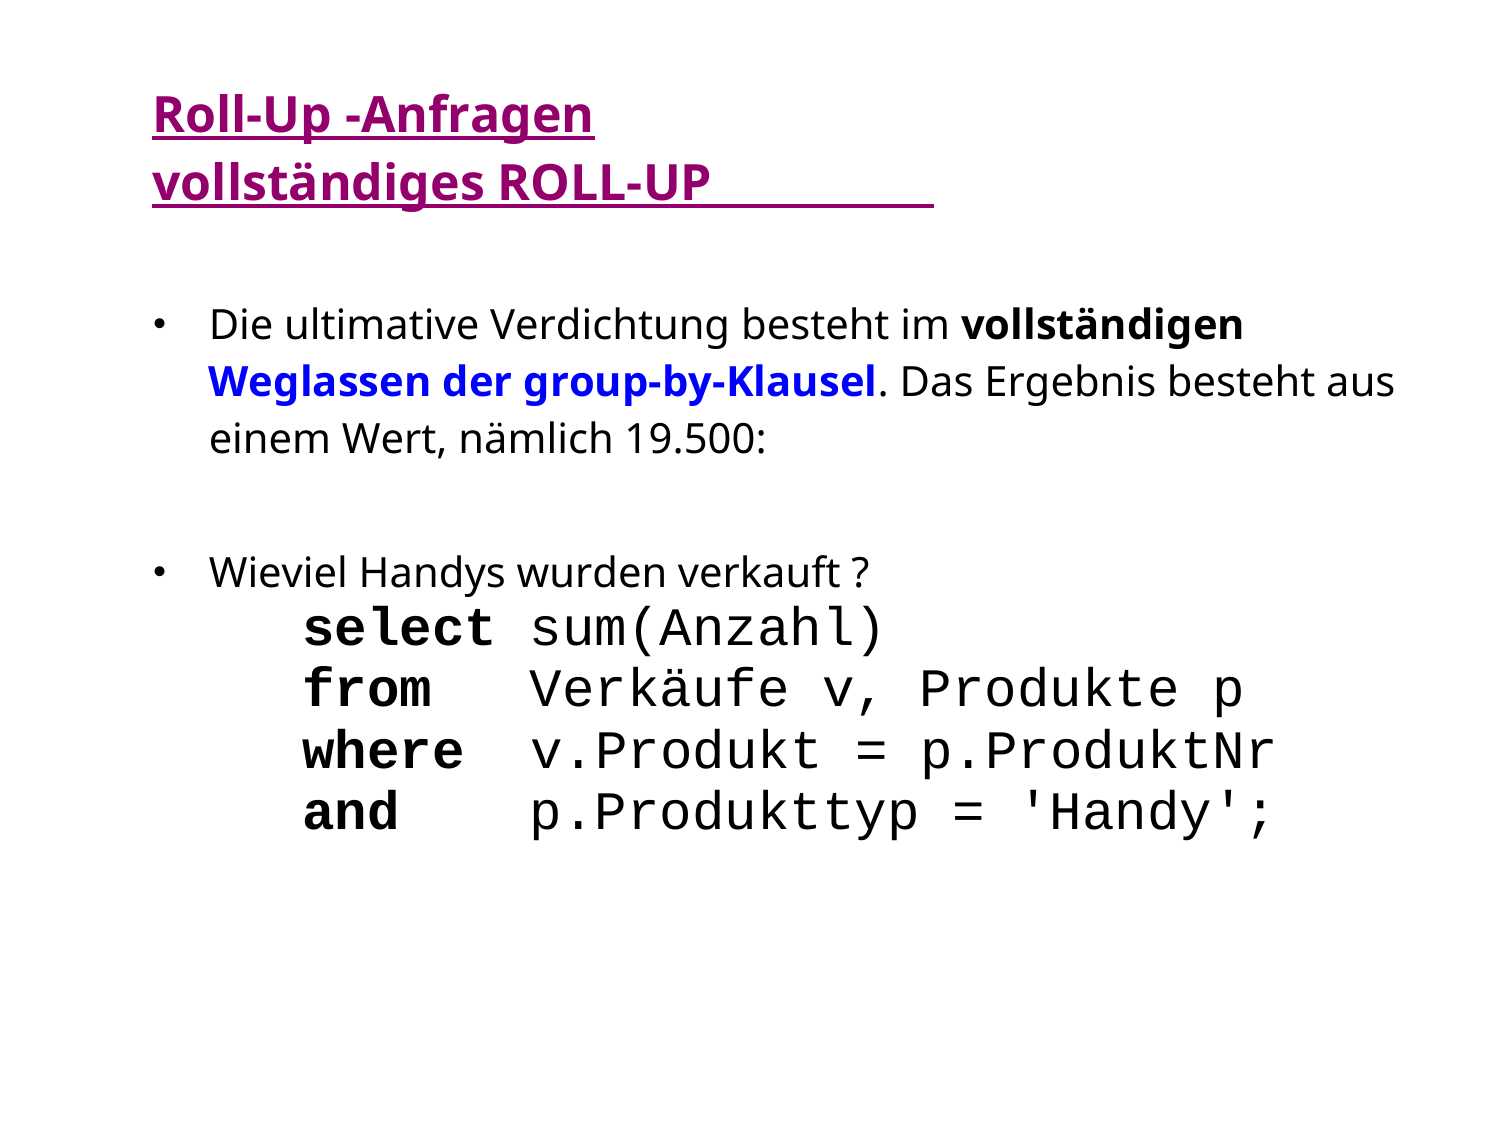

# Roll-Up -Anfragen vollständiges ROLL-UP
Die ultimative Verdichtung besteht im vollständigen Weglassen der group-by-Klausel. Das Ergebnis besteht aus einem Wert, nämlich 19.500:
Wieviel Handys wurden verkauft ?
select sum(Anzahl)
from Verkäufe v, Produkte p
where v.Produkt = p.ProduktNr
and p.Produkttyp = 'Handy';